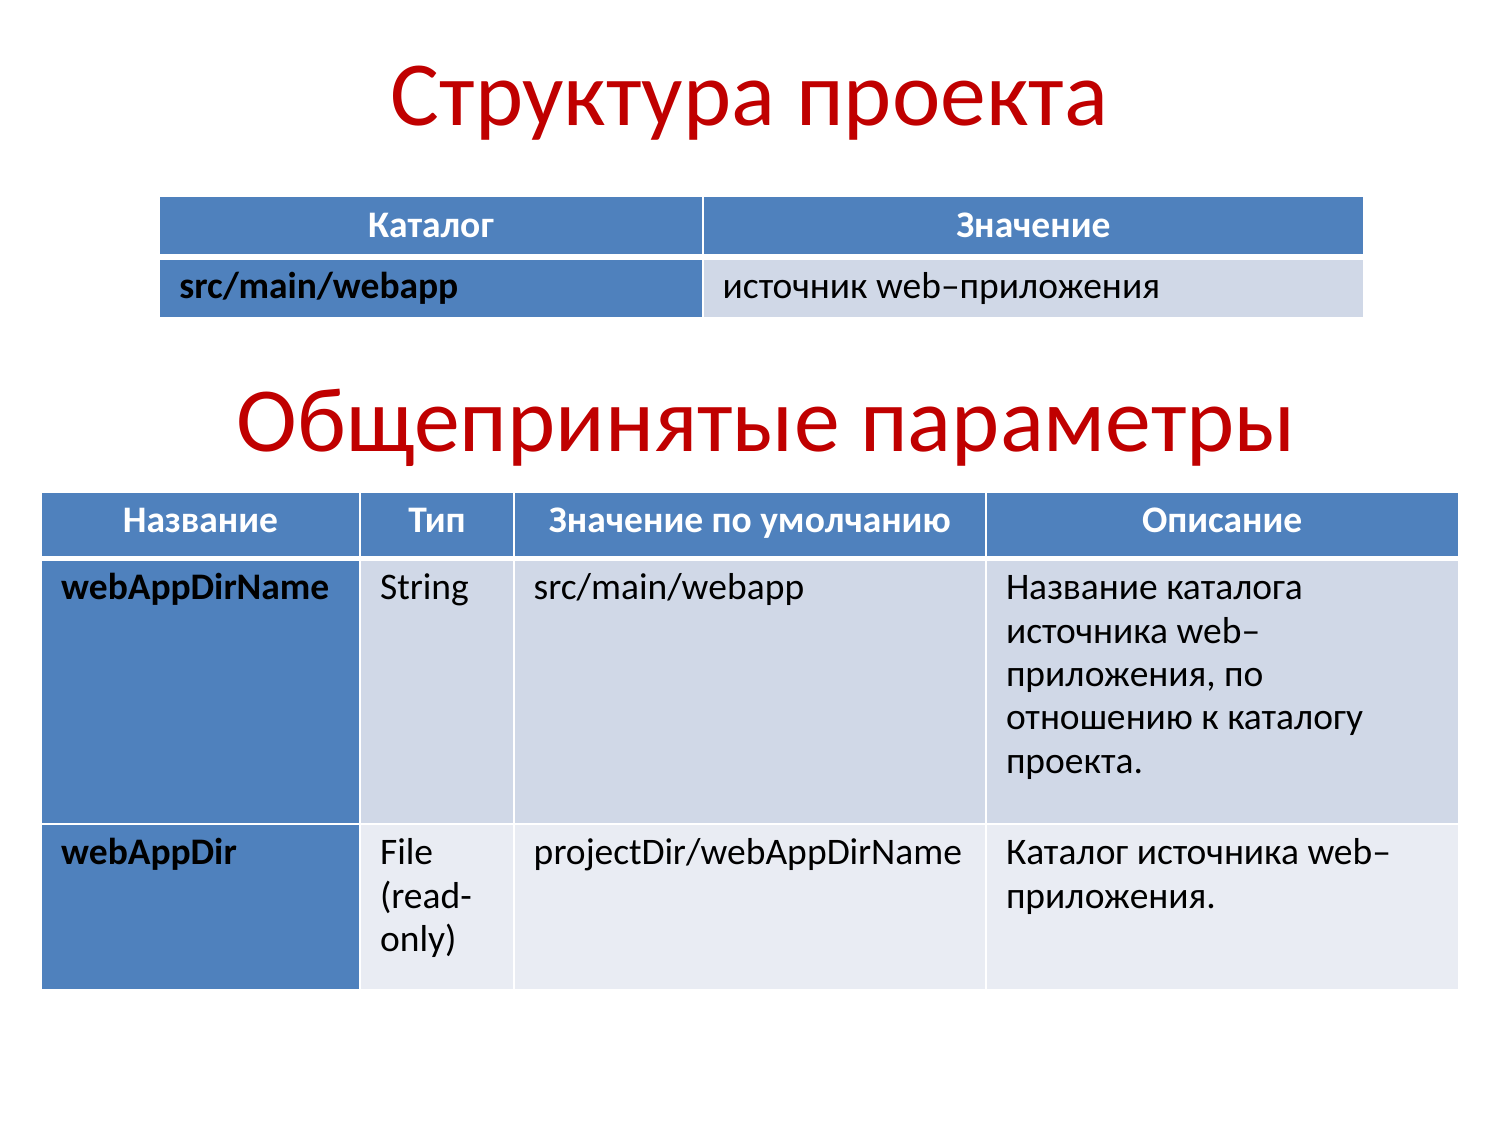

# Структура проекта
| Каталог | Значение |
| --- | --- |
| src/main/webapp | источник web–приложения |
Общепринятые параметры
| Название | Тип | Значение по умолчанию | Описание |
| --- | --- | --- | --- |
| webAppDirName | String | src/main/webapp | Название каталога источника web–приложения, по отношению к каталогу проекта. |
| webAppDir | File (read-only) | projectDir/webAppDirName | Каталог источника web–приложения. |